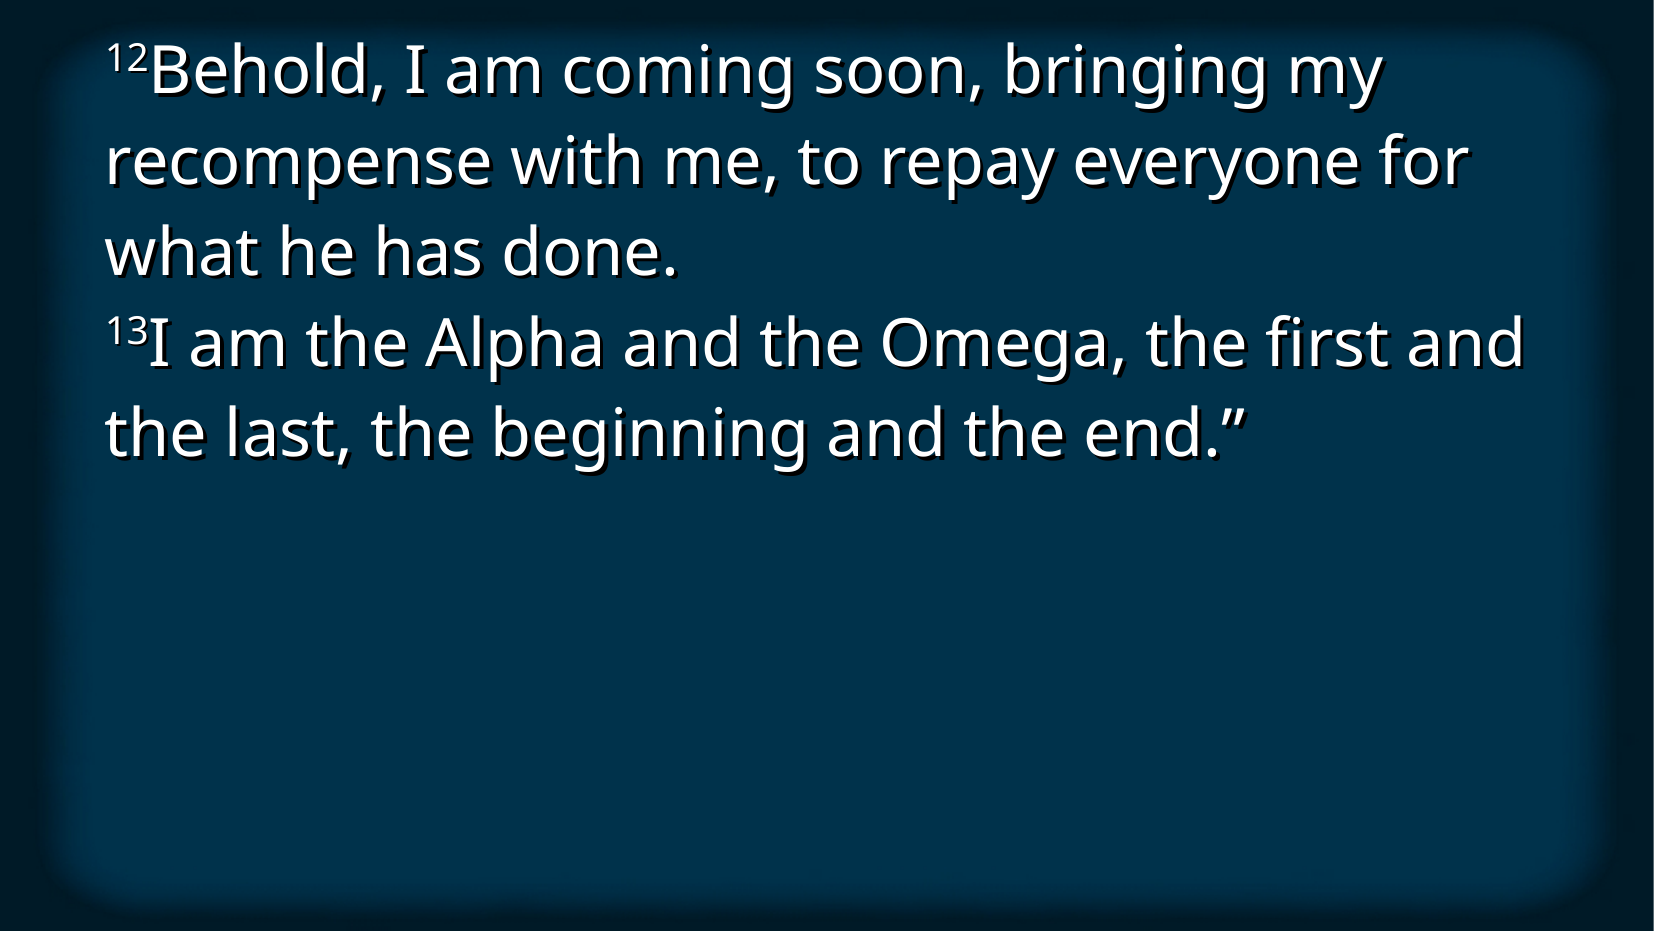

12Behold, I am coming soon, bringing my recompense with me, to repay everyone for what he has done.
13I am the Alpha and the Omega, the first and the last, the beginning and the end.”